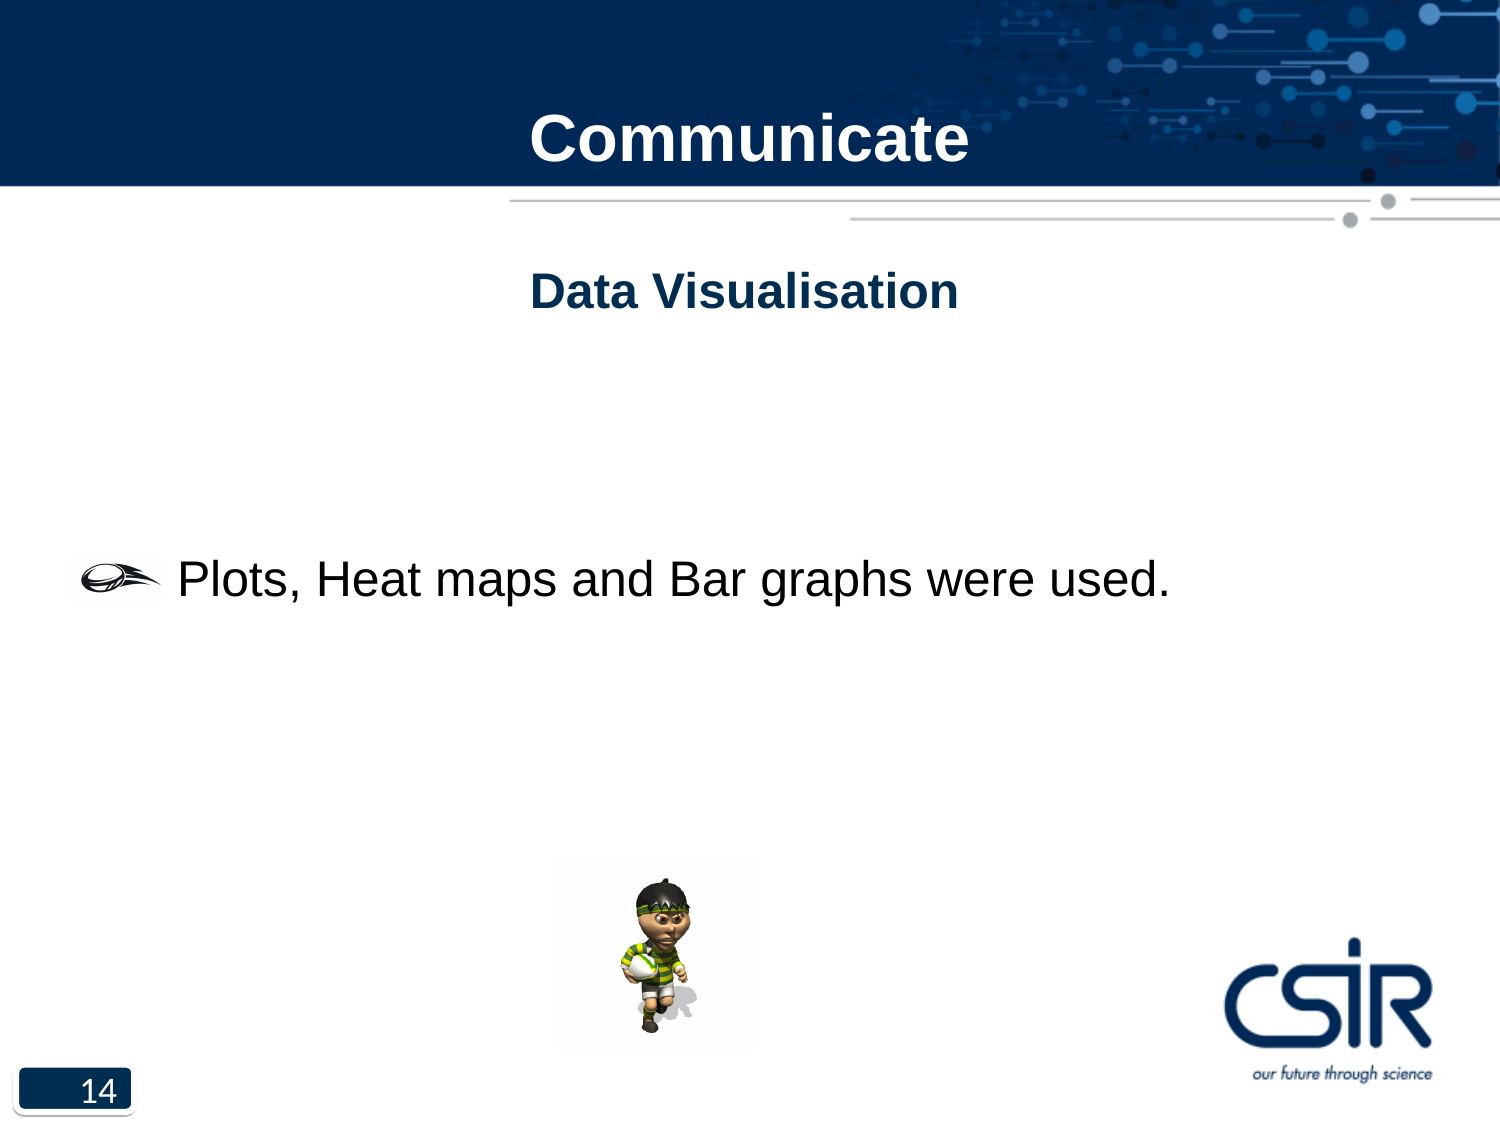

# Communicate
 Data Visualisation
Plots, Heat maps and Bar graphs were used.